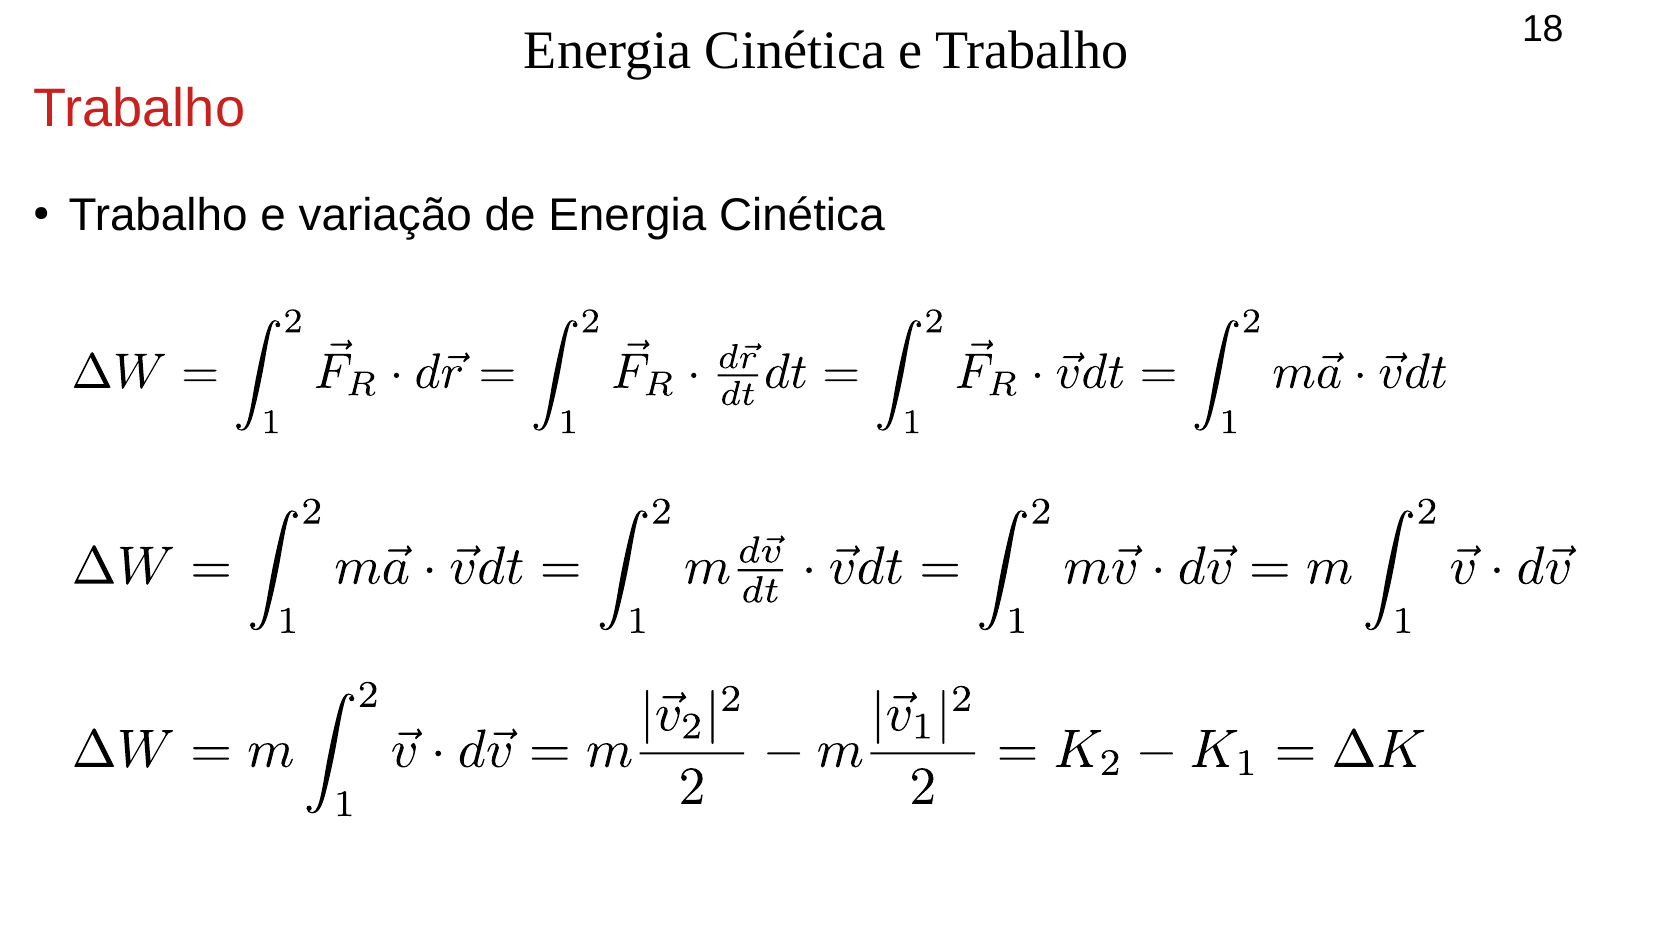

Energia Cinética e Trabalho
Trabalho
Trabalho e variação de Energia Cinética